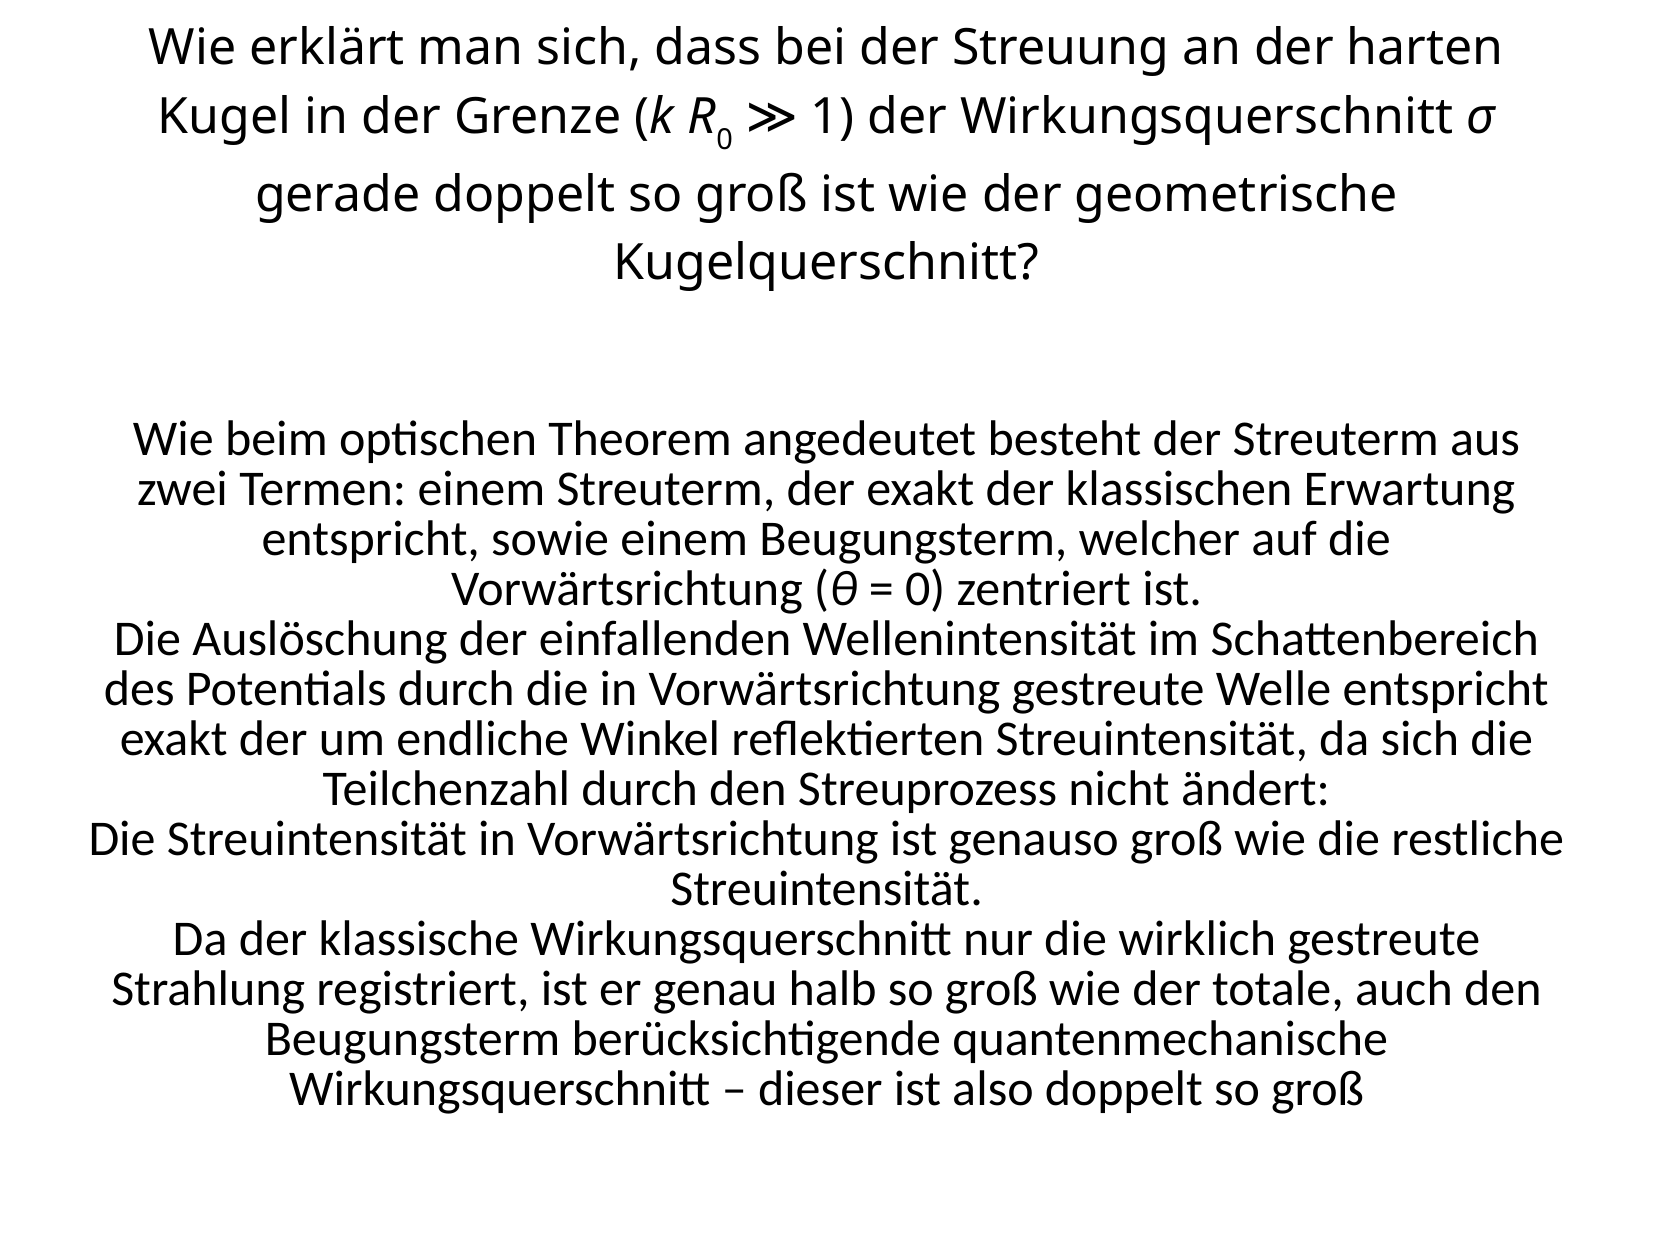

# Wie erklärt man sich, dass bei der Streuung an der harten Kugel in der Grenze (k R0 ≫ 1) der Wirkungsquerschnitt σ gerade doppelt so groß ist wie der geometrische Kugelquerschnitt?
Wie beim optischen Theorem angedeutet besteht der Streuterm aus zwei Termen: einem Streuterm, der exakt der klassischen Erwartung entspricht, sowie einem Beugungsterm, welcher auf die Vorwärtsrichtung (θ = 0) zentriert ist.
Die Auslöschung der einfallenden Wellenintensität im Schattenbereich des Potentials durch die in Vorwärtsrichtung gestreute Welle entspricht exakt der um endliche Winkel reflektierten Streuintensität, da sich die Teilchenzahl durch den Streuprozess nicht ändert:
Die Streuintensität in Vorwärtsrichtung ist genauso groß wie die restliche Streuintensität.
Da der klassische Wirkungsquerschnitt nur die wirklich gestreute Strahlung registriert, ist er genau halb so groß wie der totale, auch den Beugungsterm berücksichtigende quantenmechanische Wirkungsquerschnitt – dieser ist also doppelt so groß